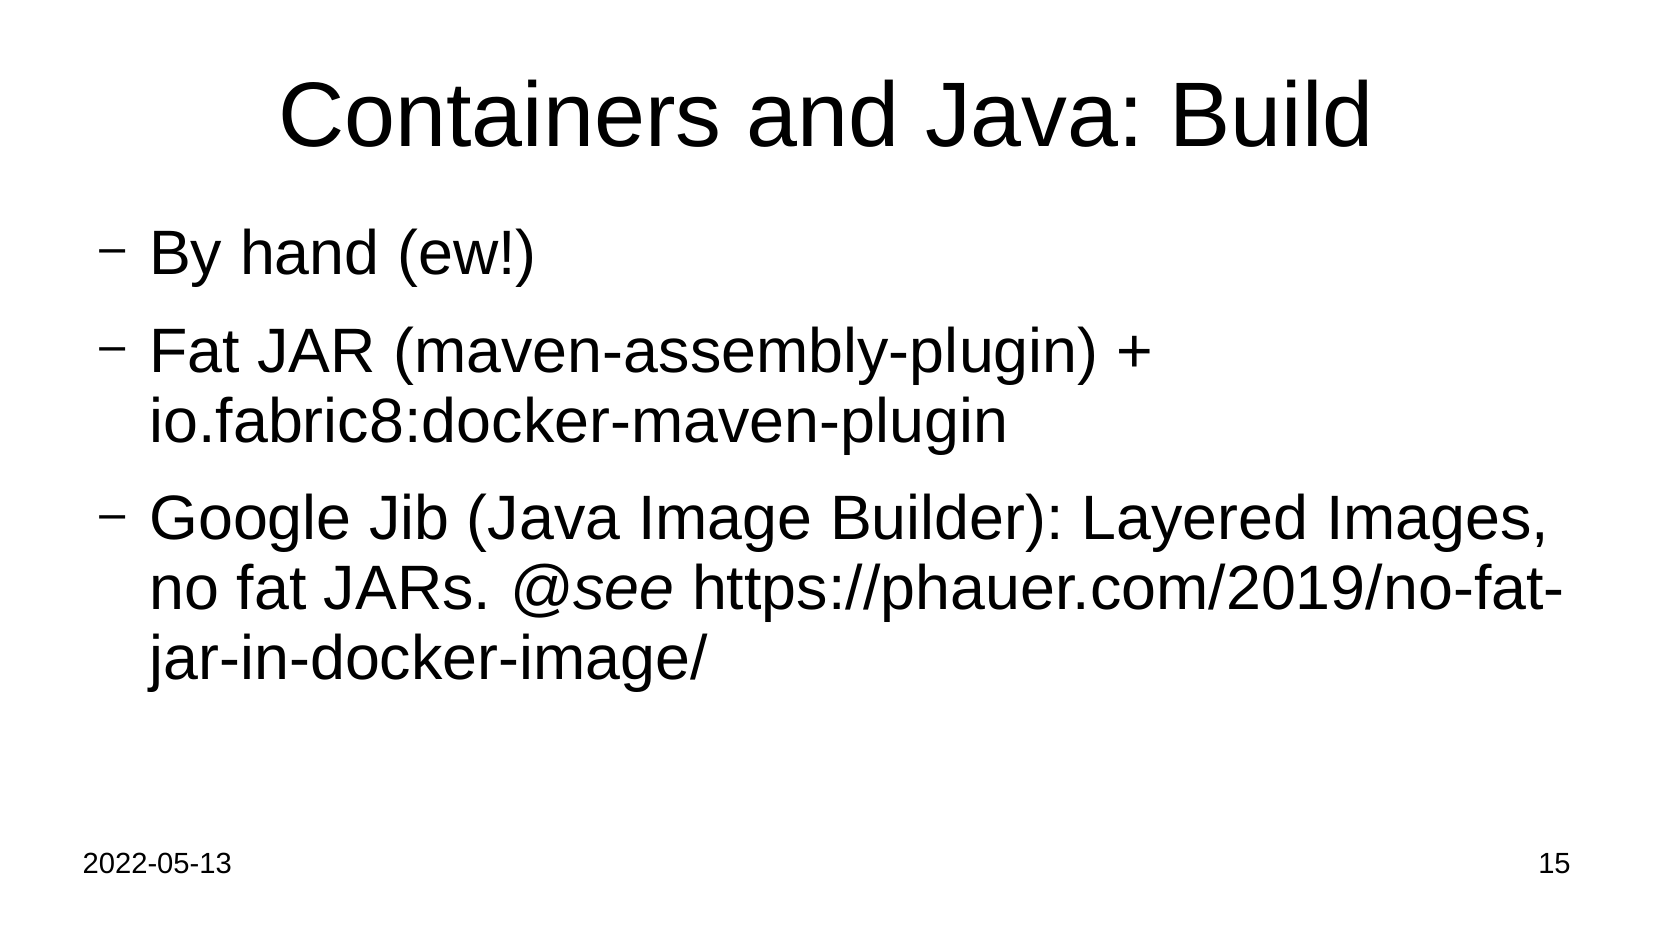

# Containers and Java: Build
By hand (ew!)
Fat JAR (maven-assembly-plugin) + io.fabric8:docker-maven-plugin
Google Jib (Java Image Builder): Layered Images, no fat JARs. @see https://phauer.com/2019/no-fat-jar-in-docker-image/
2022-05-13
15